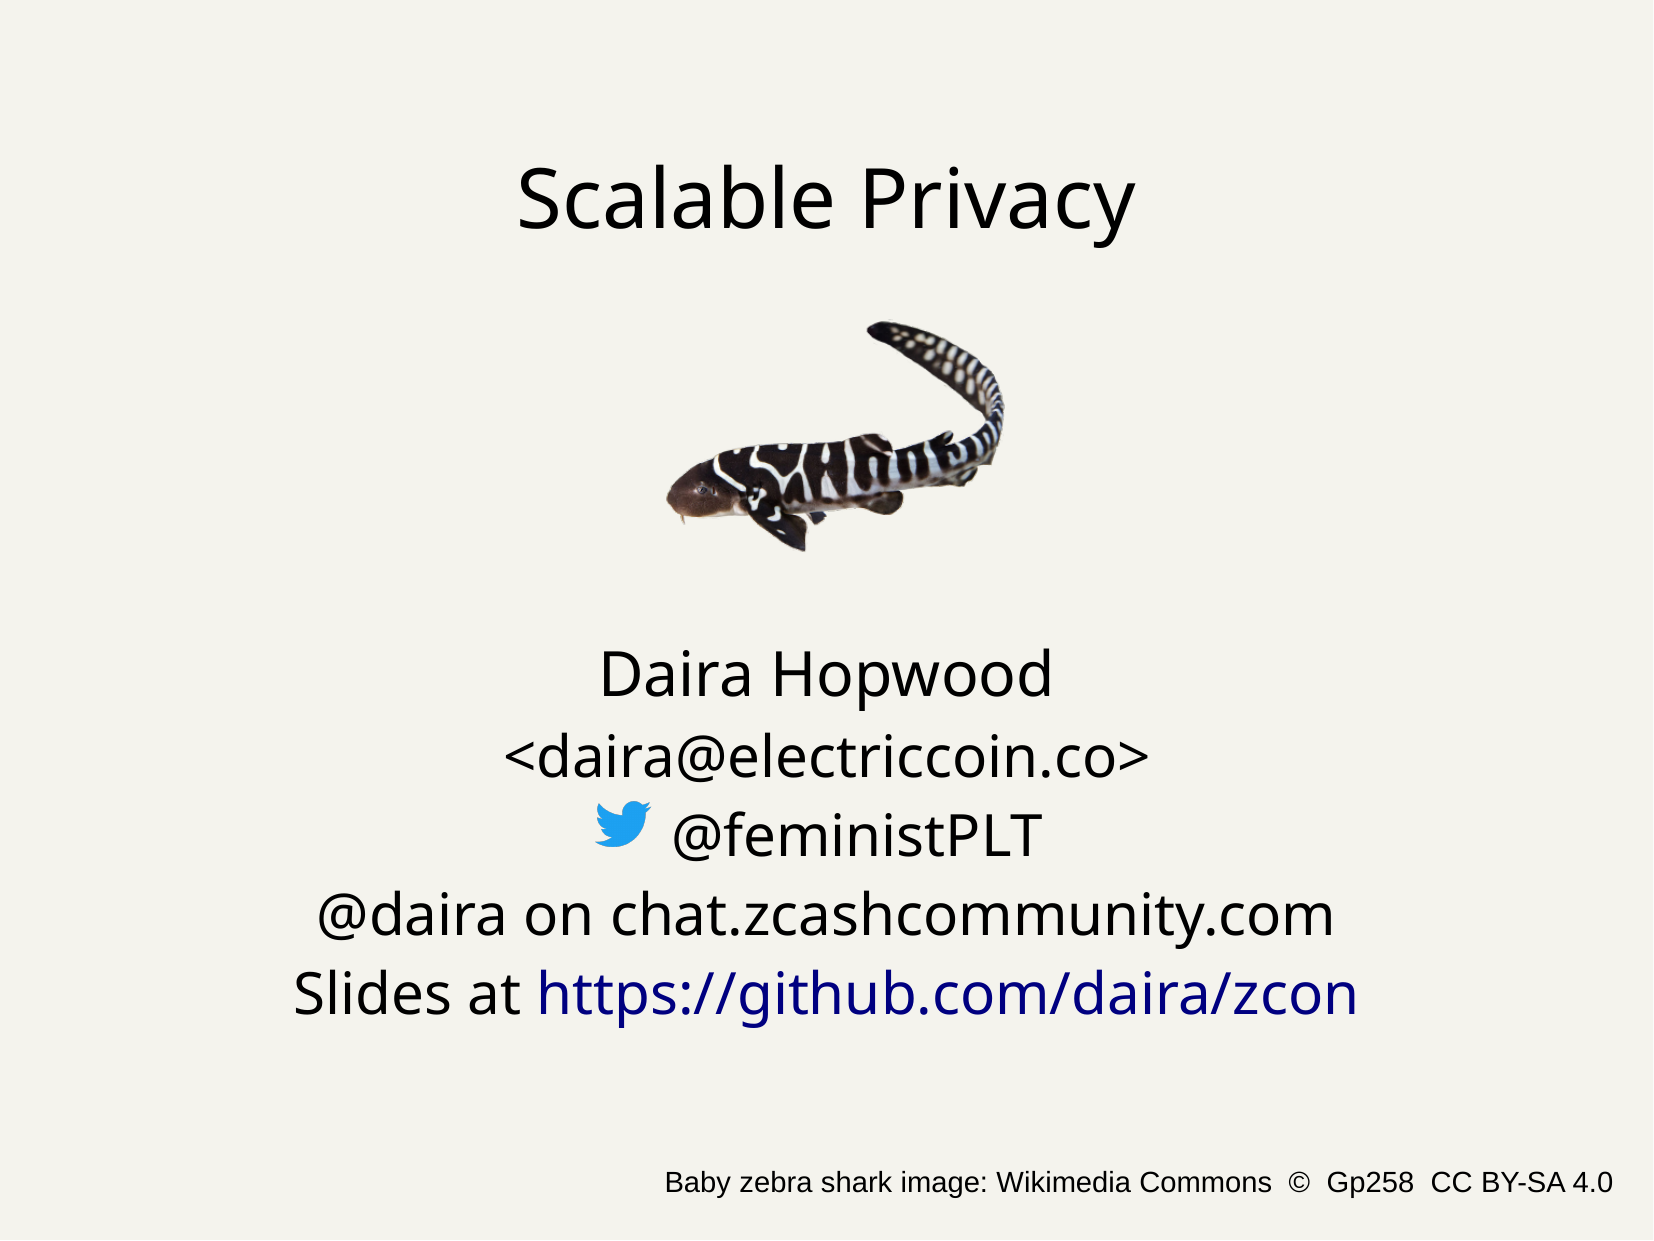

# Scalable Privacy
Daira Hopwood
<daira@electriccoin.co>
 @feministPLT
@daira on chat.zcashcommunity.com
Slides at https://github.com/daira/zcon
Baby zebra shark image: Wikimedia Commons © Gp258 CC BY-SA 4.0